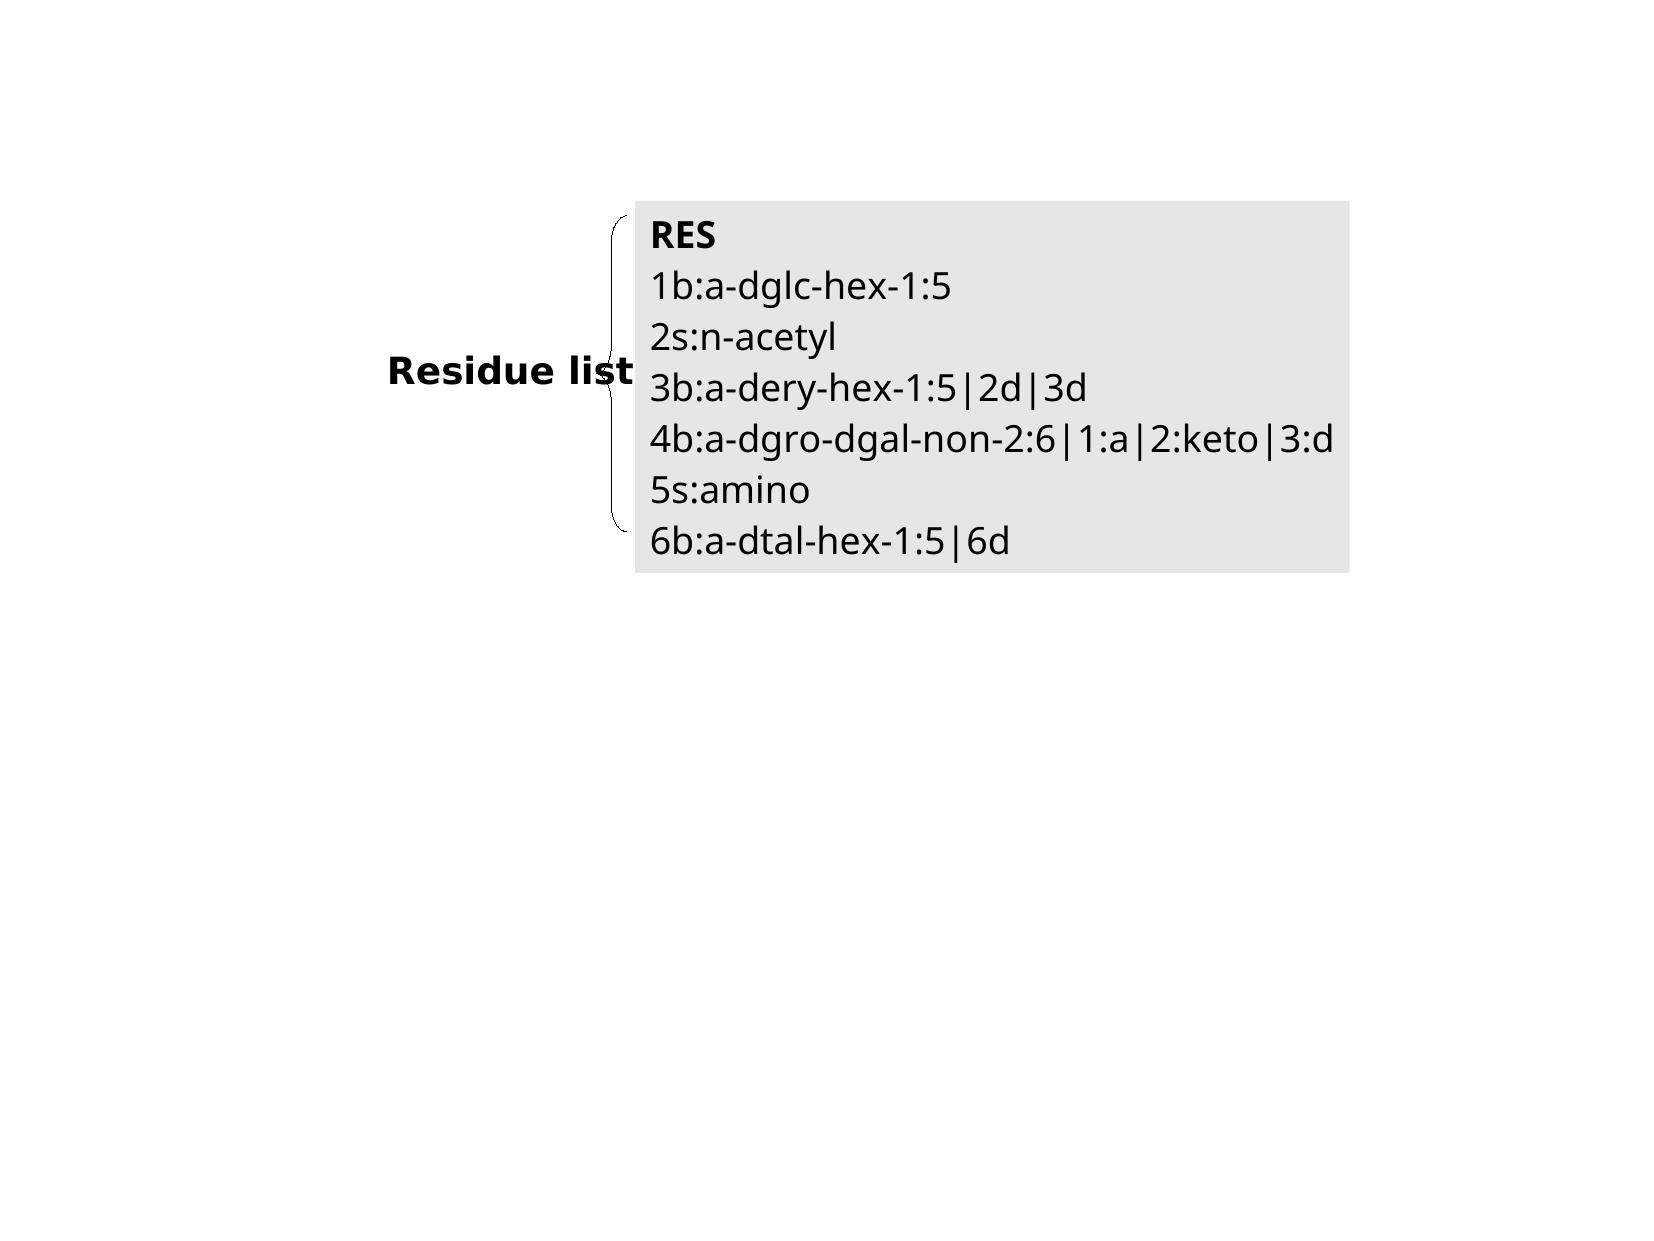

RES
1b:a-dglc-hex-1:5
2s:n-acetyl
3b:a-dery-hex-1:5|2d|3d
4b:a-dgro-dgal-non-2:6|1:a|2:keto|3:d
5s:amino
6b:a-dtal-hex-1:5|6d
Residue list